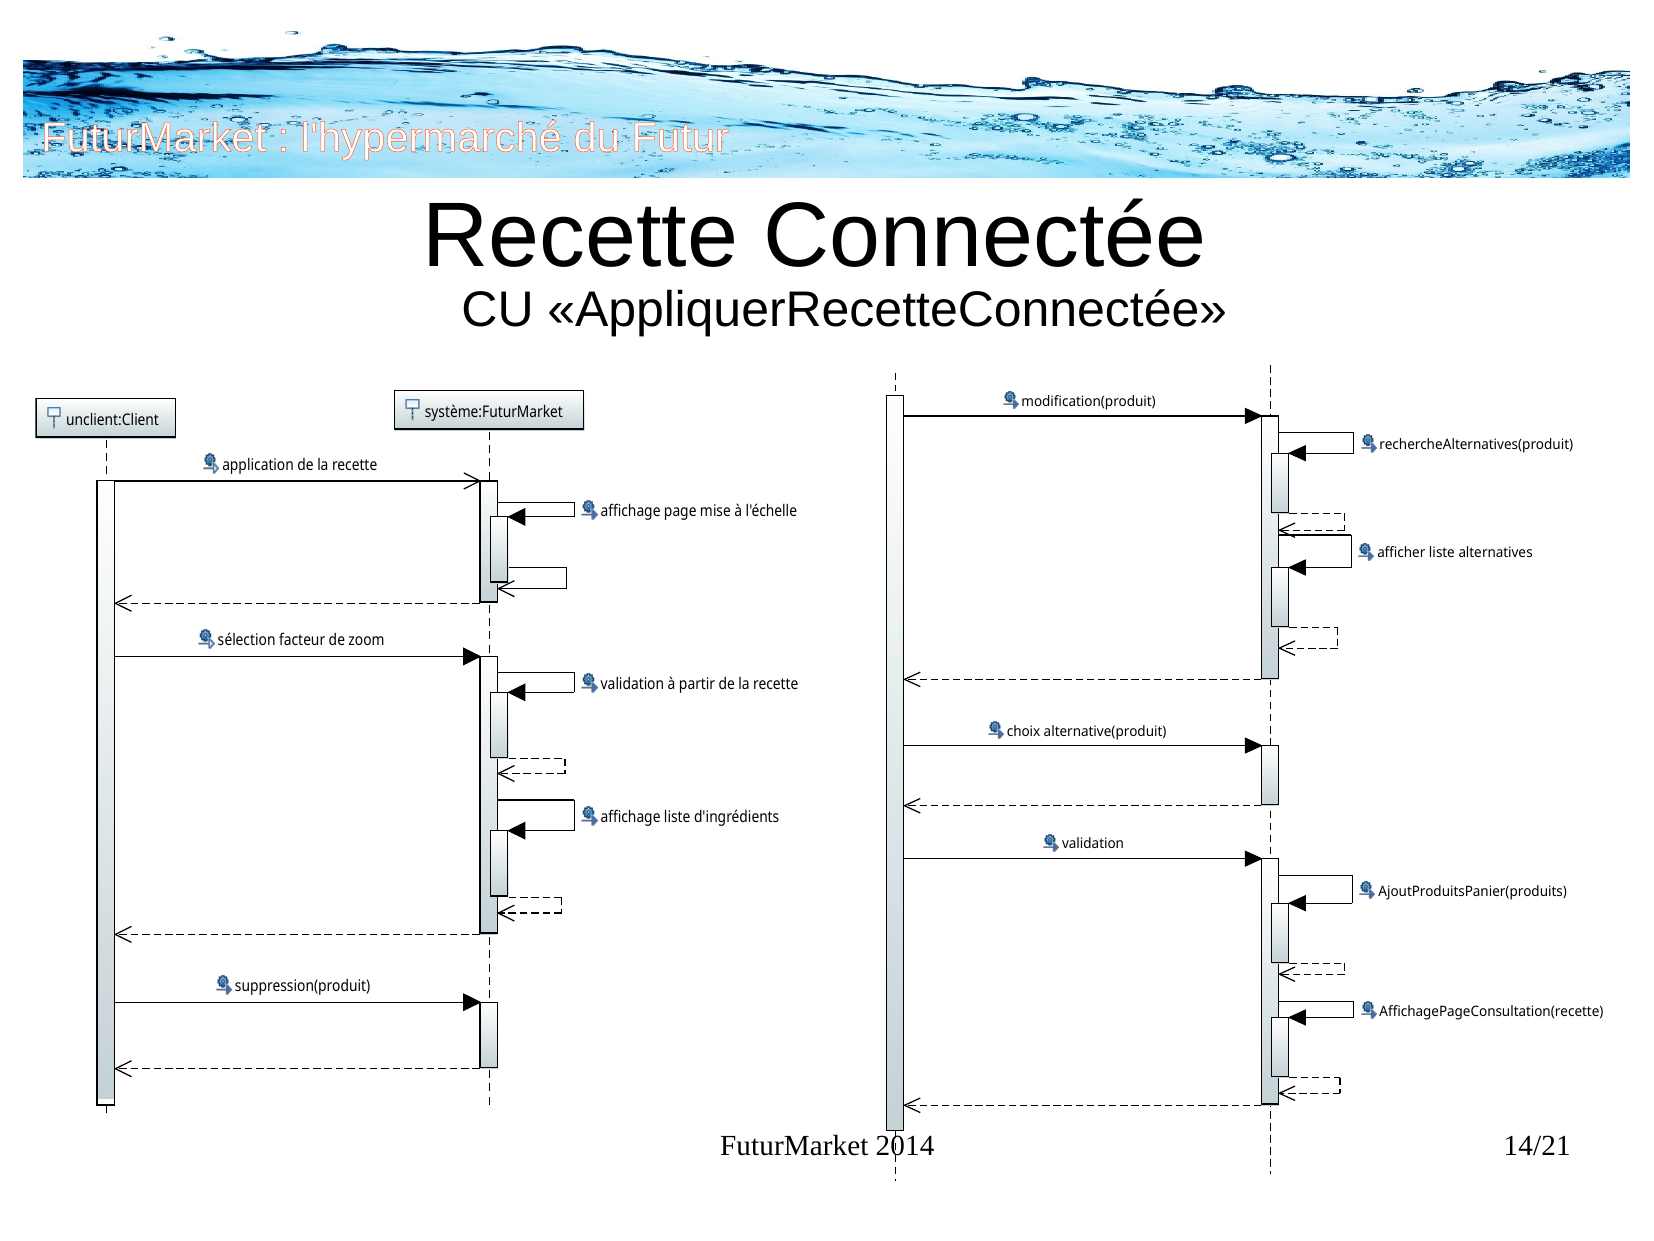

Recette Connectée
# CU «AppliquerRecetteConnectée»
FuturMarket 2014
14